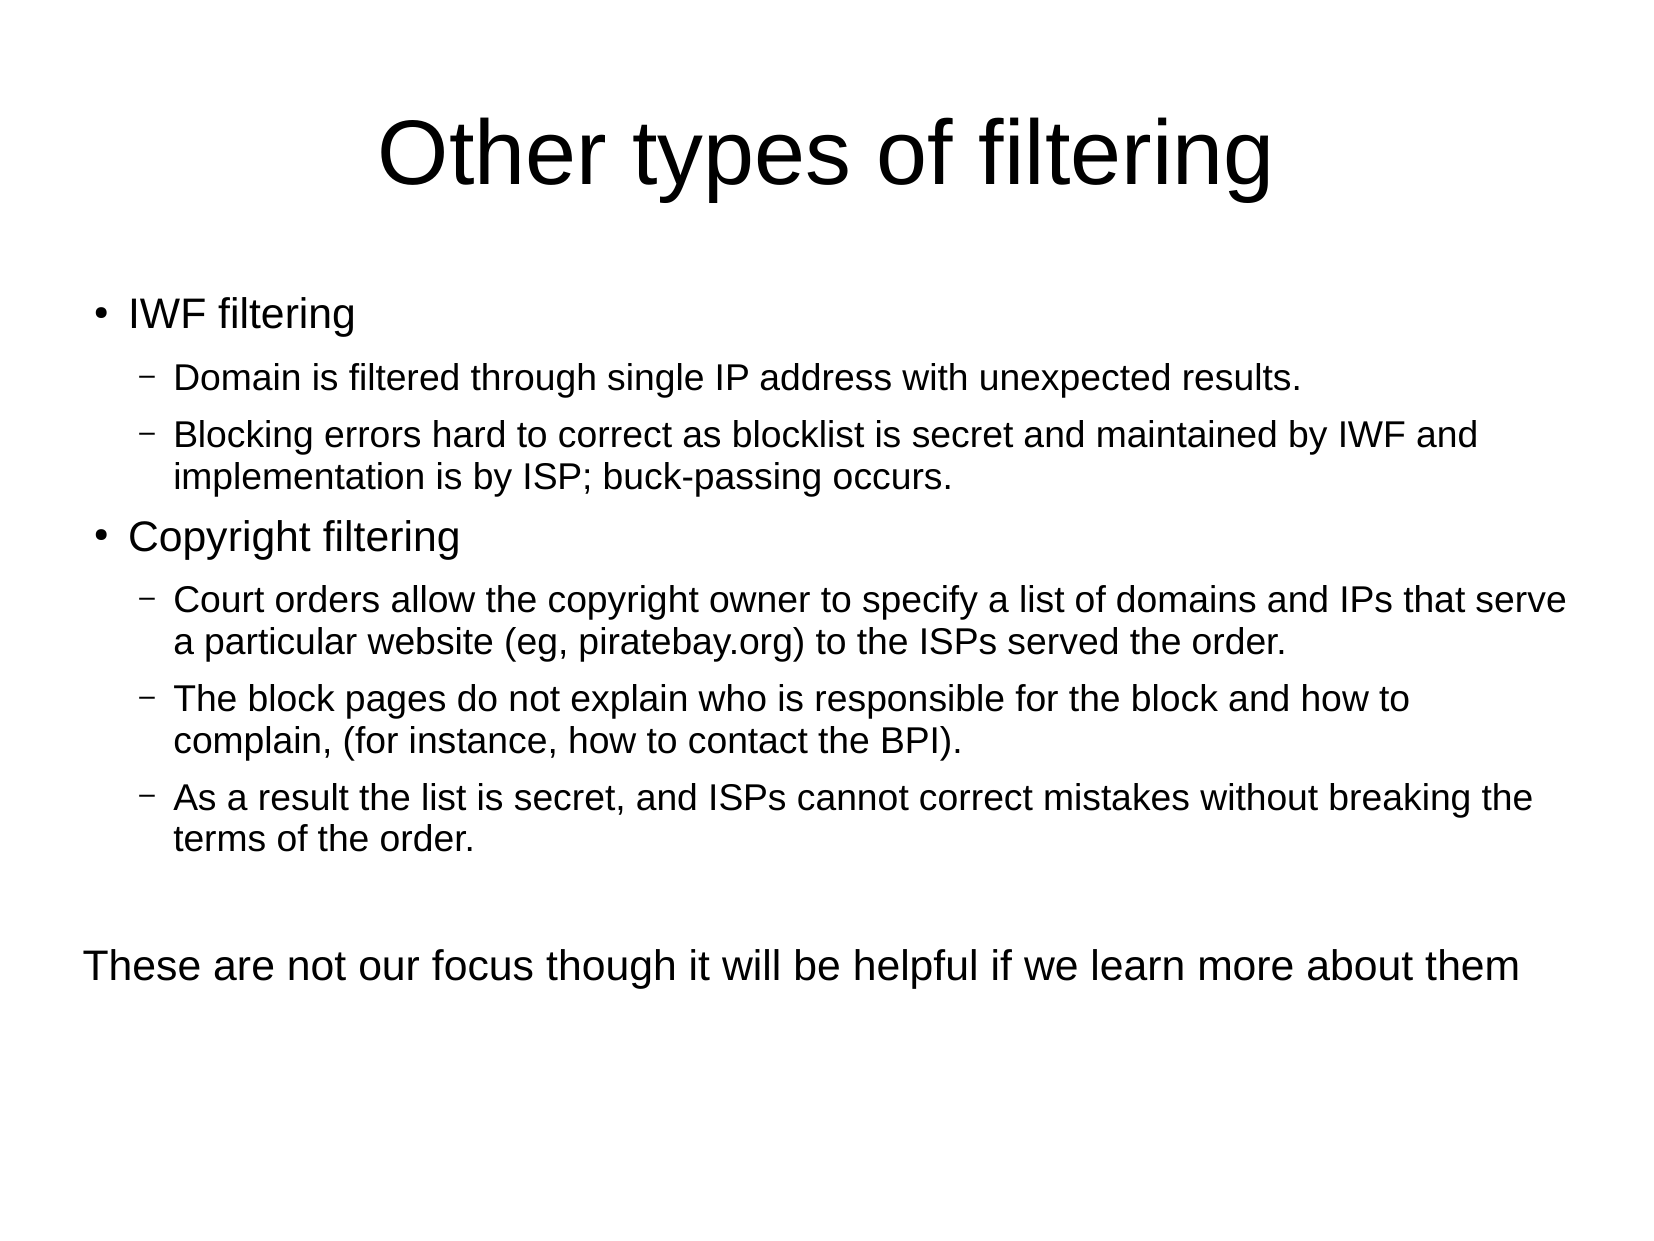

# Other types of filtering
IWF filtering
Domain is filtered through single IP address with unexpected results.
Blocking errors hard to correct as blocklist is secret and maintained by IWF and implementation is by ISP; buck-passing occurs.
Copyright filtering
Court orders allow the copyright owner to specify a list of domains and IPs that serve a particular website (eg, piratebay.org) to the ISPs served the order.
The block pages do not explain who is responsible for the block and how to complain, (for instance, how to contact the BPI).
As a result the list is secret, and ISPs cannot correct mistakes without breaking the terms of the order.
These are not our focus though it will be helpful if we learn more about them